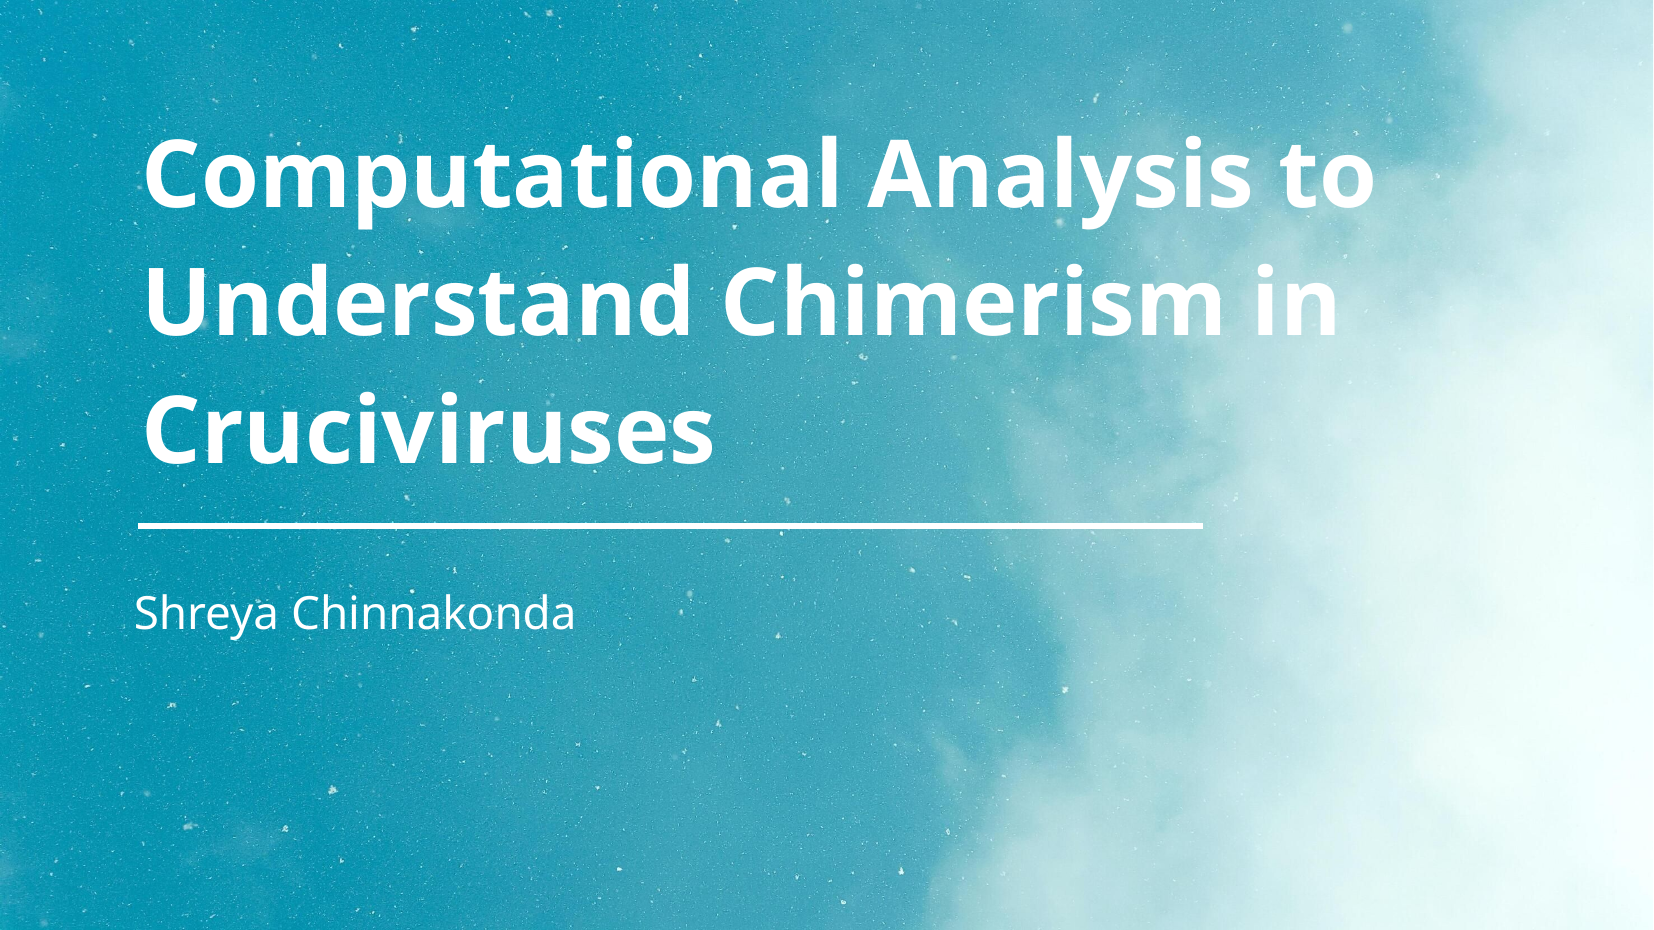

# Computational Analysis to Understand Chimerism in Cruciviruses
Shreya Chinnakonda